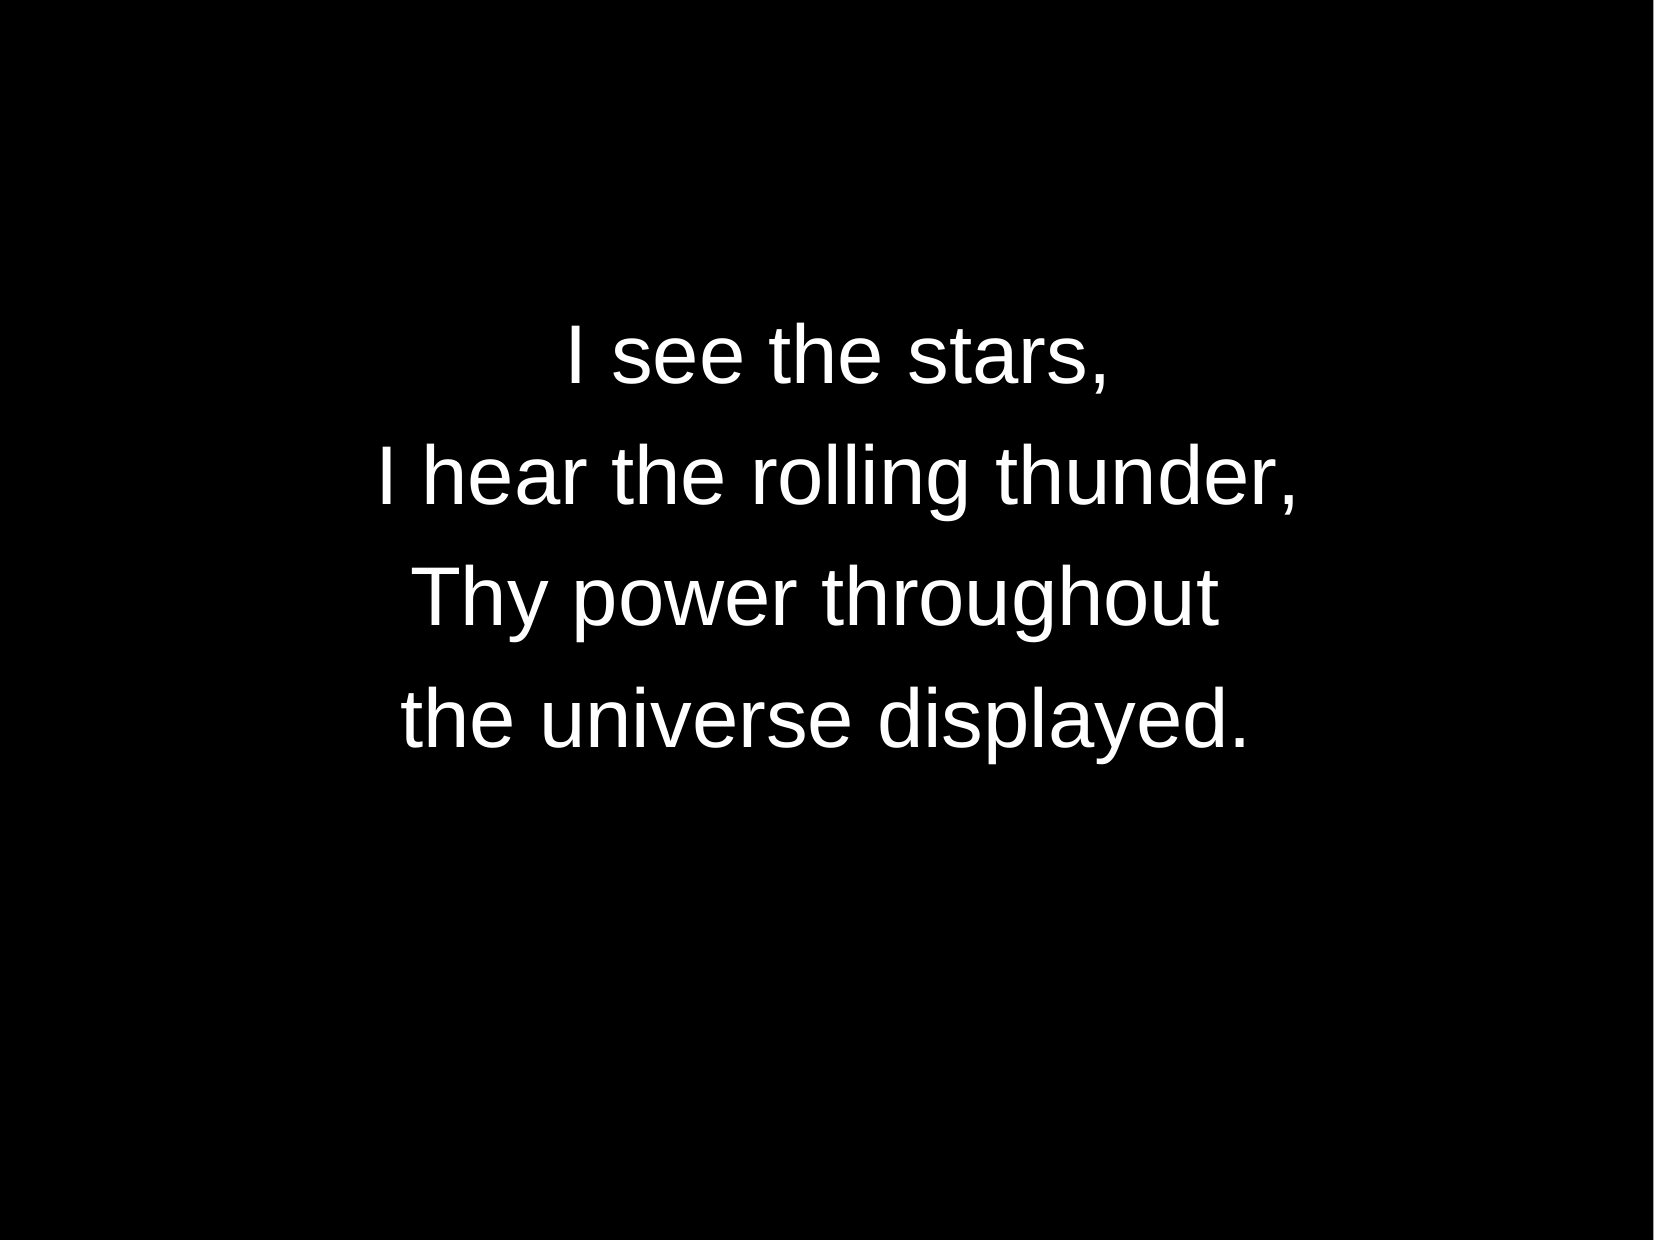

#
 I see the stars,
 I hear the rolling thunder,
Thy power throughout
the universe displayed.